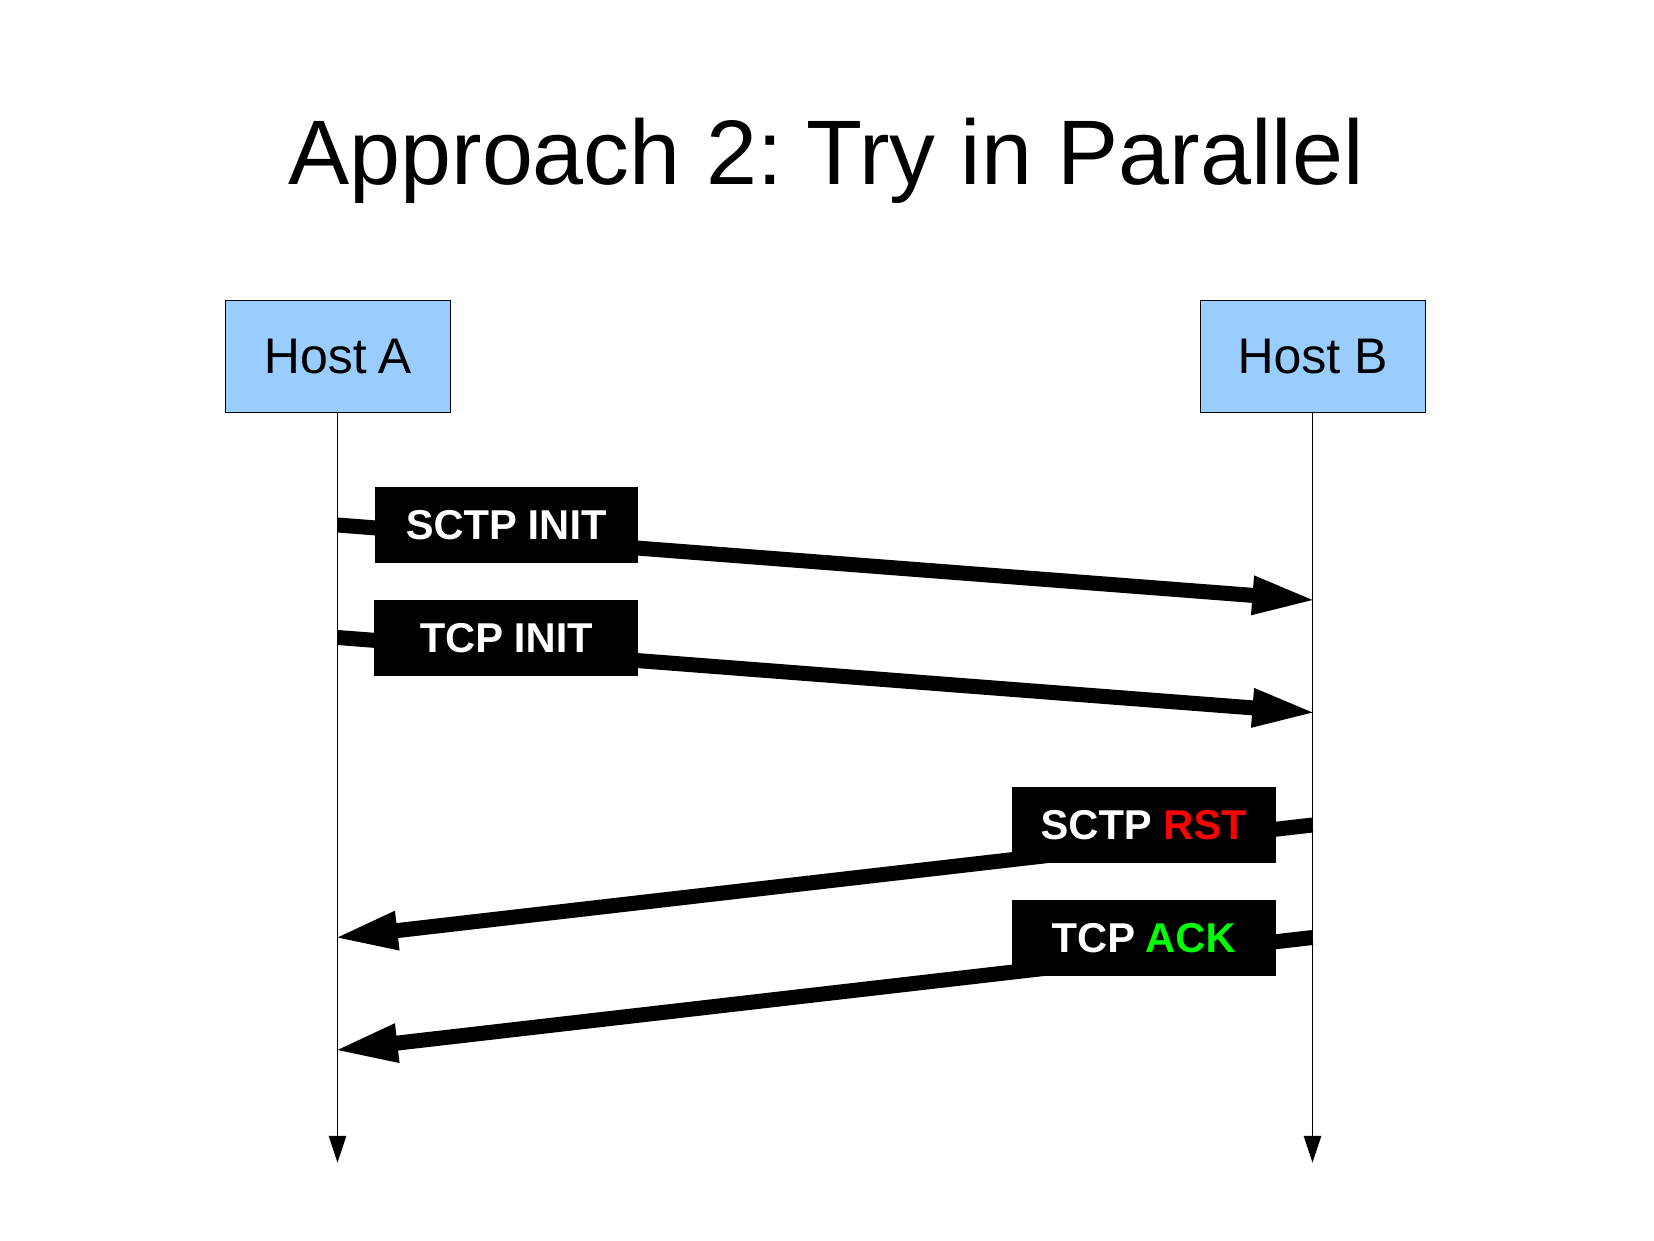

# Approach 2: Try in Parallel
Host A
Host B
SCTP INIT
TCP INIT
SCTP RST
TCP ACK